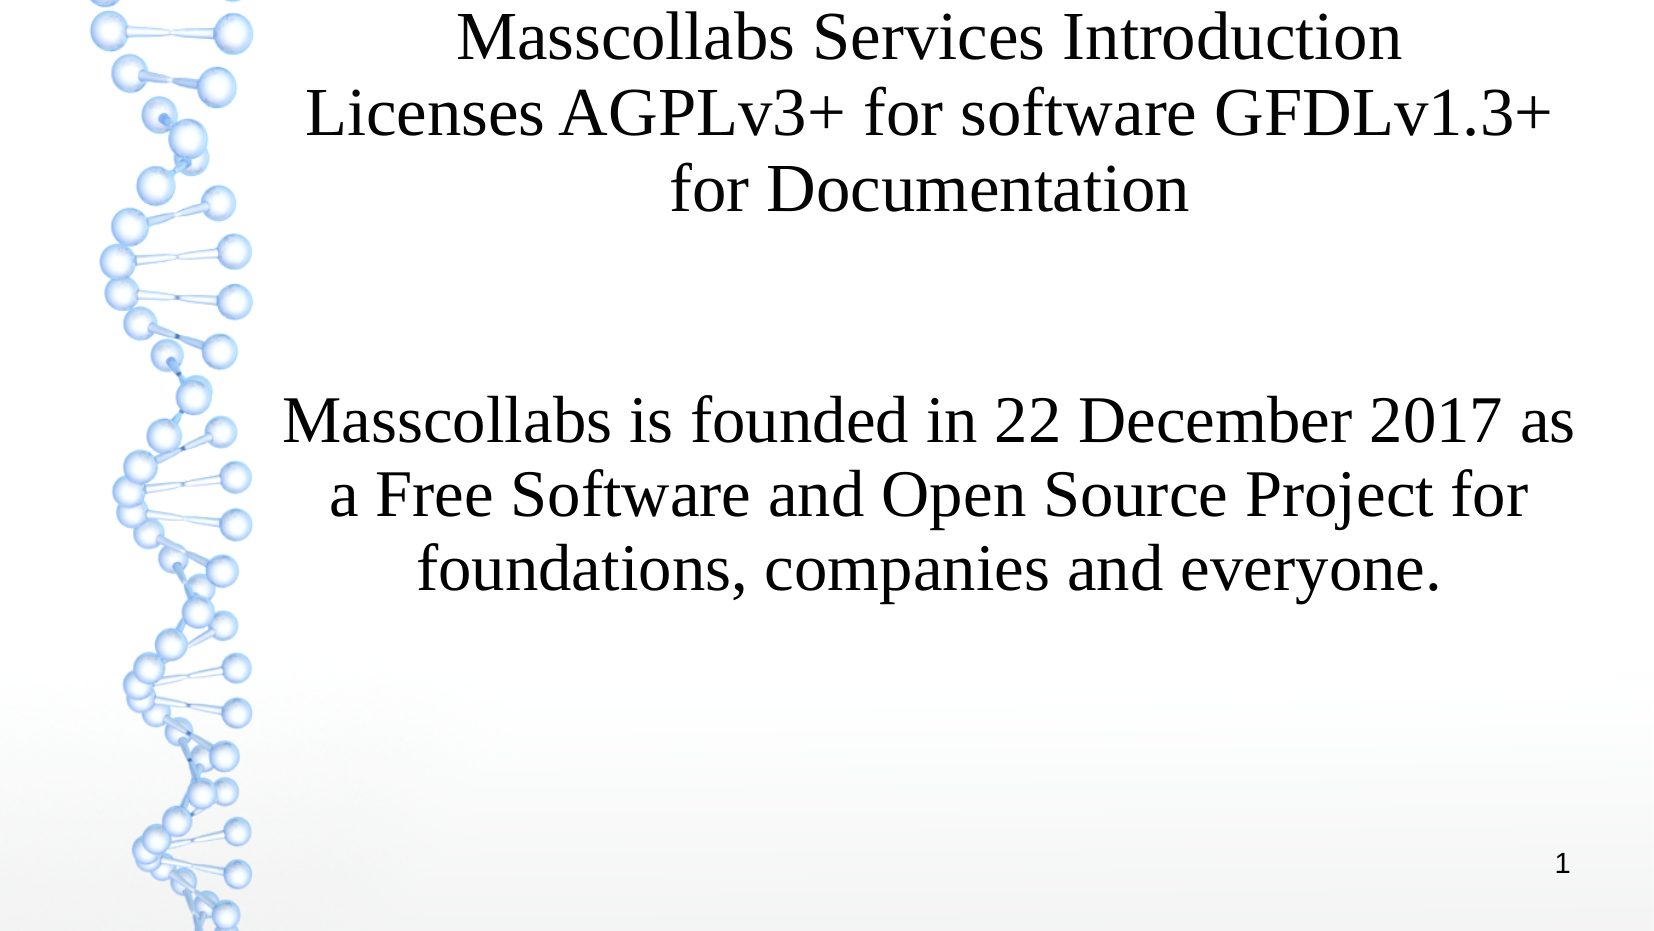

# Masscollabs Services Introduction Licenses AGPLv3+ for software GFDLv1.3+ for Documentation
Masscollabs is founded in 22 December 2017 as a Free Software and Open Source Project for foundations, companies and everyone.
1